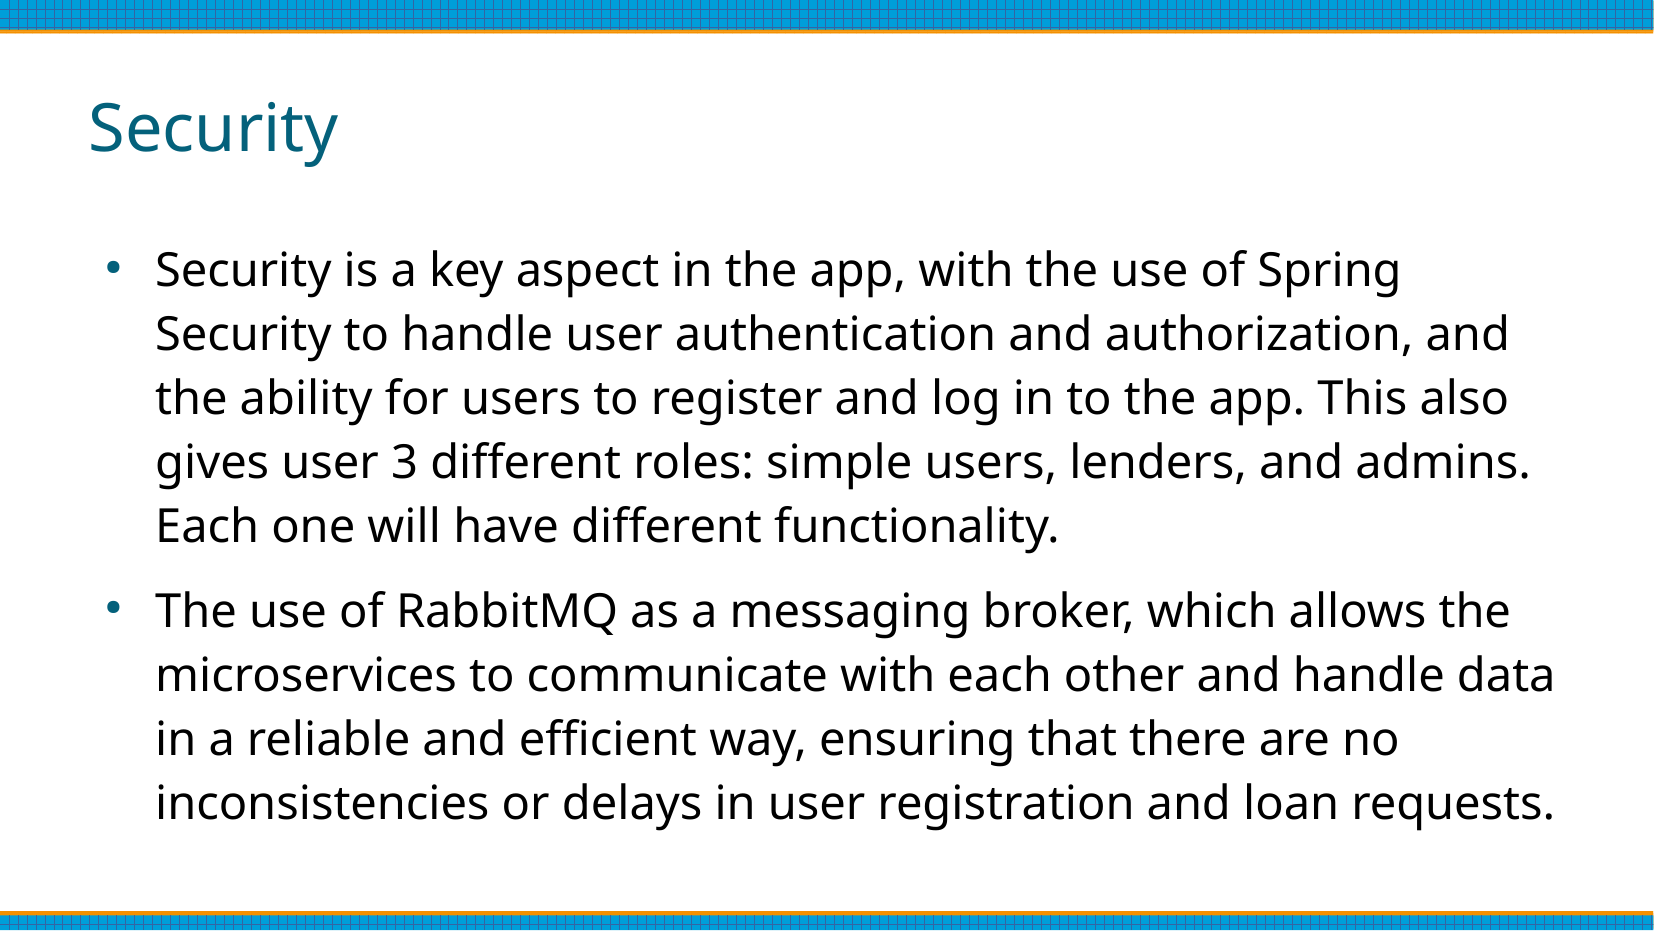

# Security
Security is a key aspect in the app, with the use of Spring Security to handle user authentication and authorization, and the ability for users to register and log in to the app. This also gives user 3 different roles: simple users, lenders, and admins. Each one will have different functionality.
The use of RabbitMQ as a messaging broker, which allows the microservices to communicate with each other and handle data in a reliable and efficient way, ensuring that there are no inconsistencies or delays in user registration and loan requests.